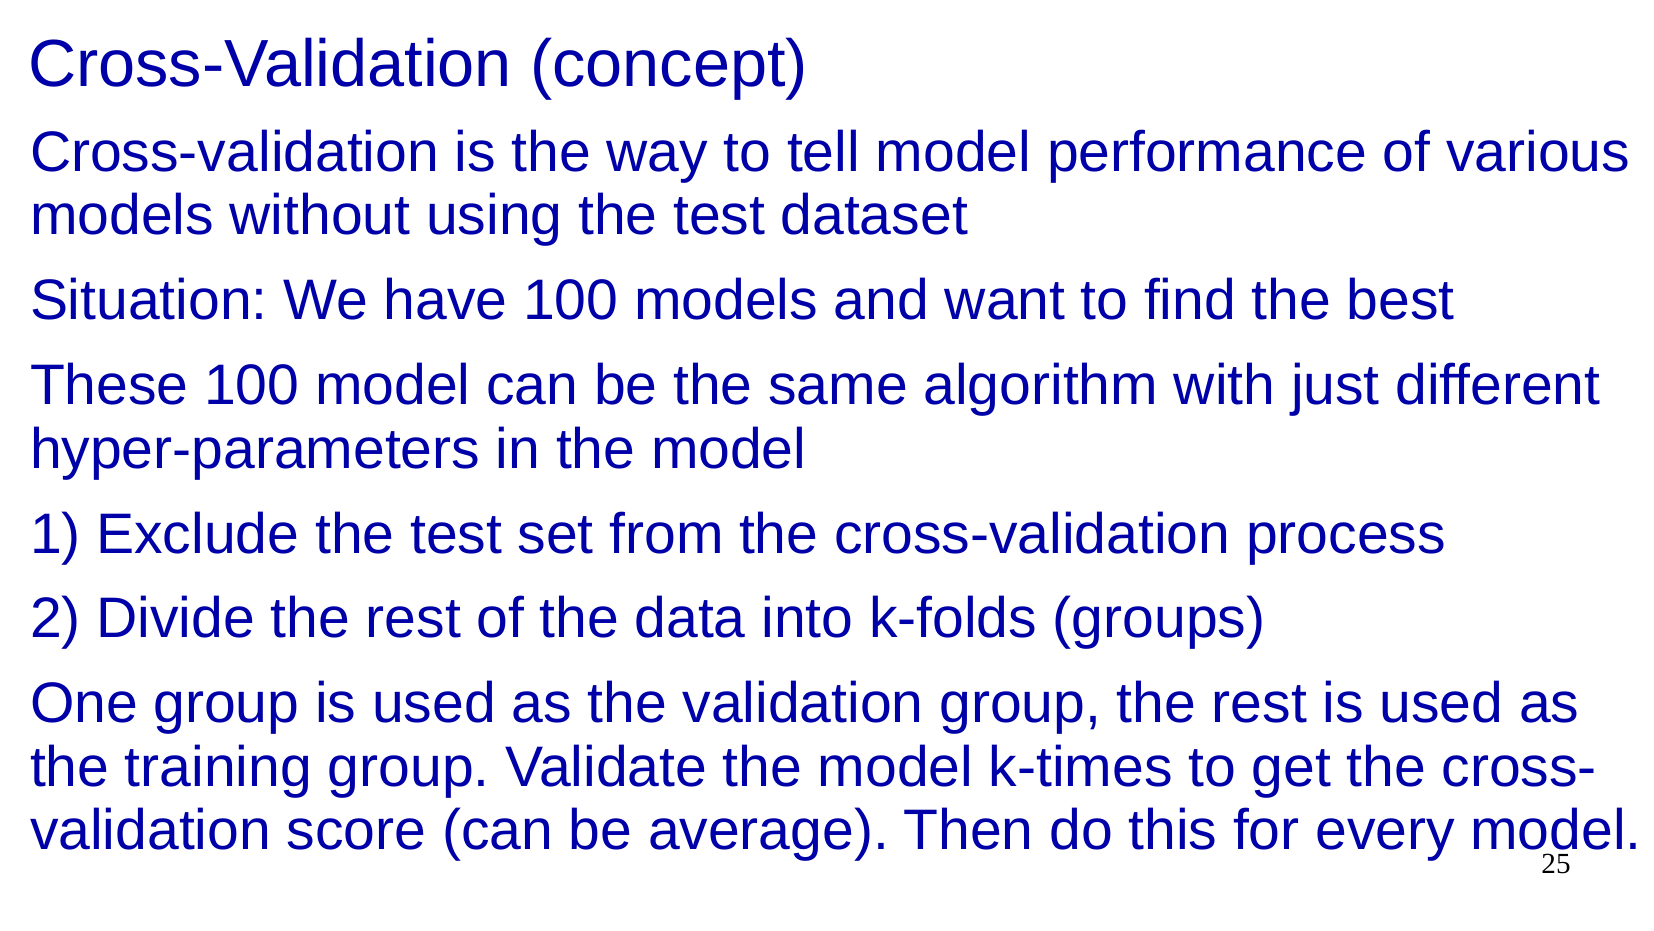

# Cross-Validation (concept)
Cross-validation is the way to tell model performance of various models without using the test dataset
Situation: We have 100 models and want to find the best
These 100 model can be the same algorithm with just different hyper-parameters in the model
1) Exclude the test set from the cross-validation process
2) Divide the rest of the data into k-folds (groups)
One group is used as the validation group, the rest is used as the training group. Validate the model k-times to get the cross-validation score (can be average). Then do this for every model.
25